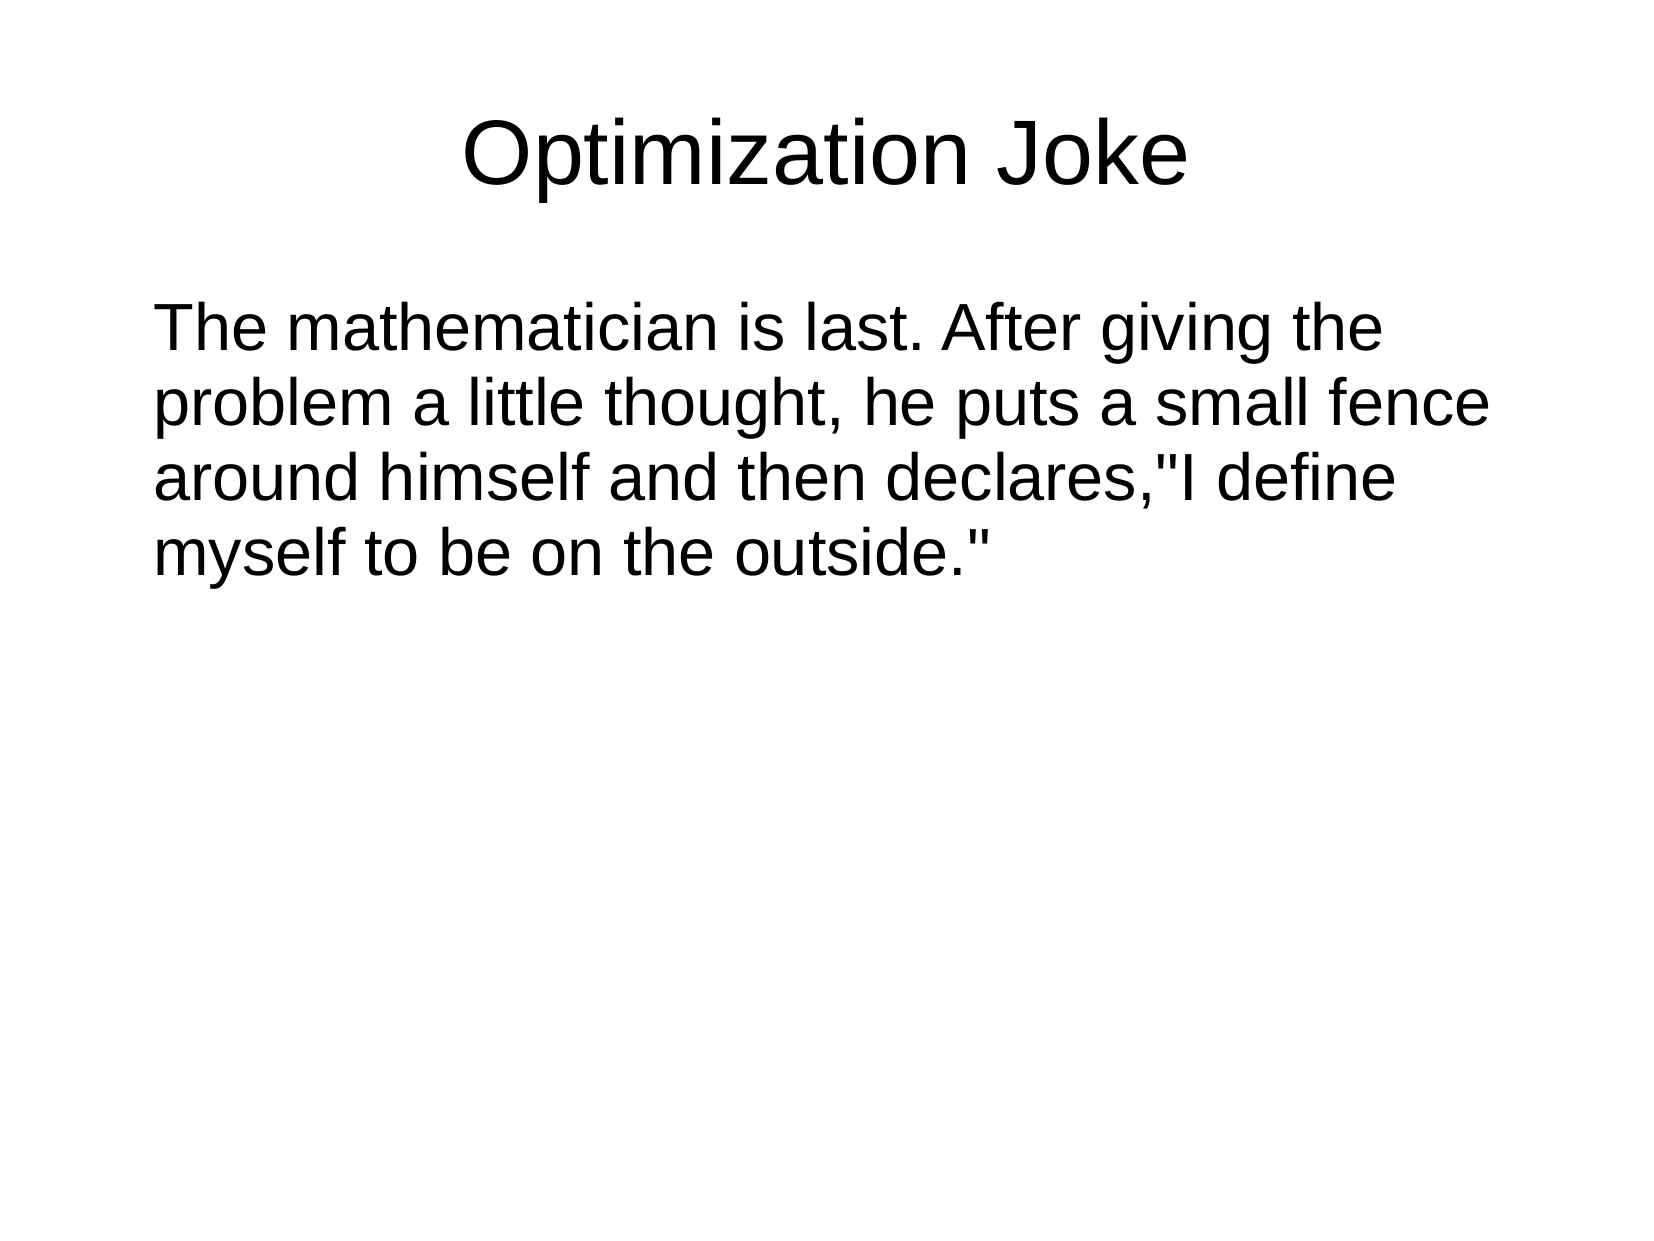

# Optimization Joke
The mathematician is last. After giving the problem a little thought, he puts a small fence around himself and then declares,"I define myself to be on the outside."